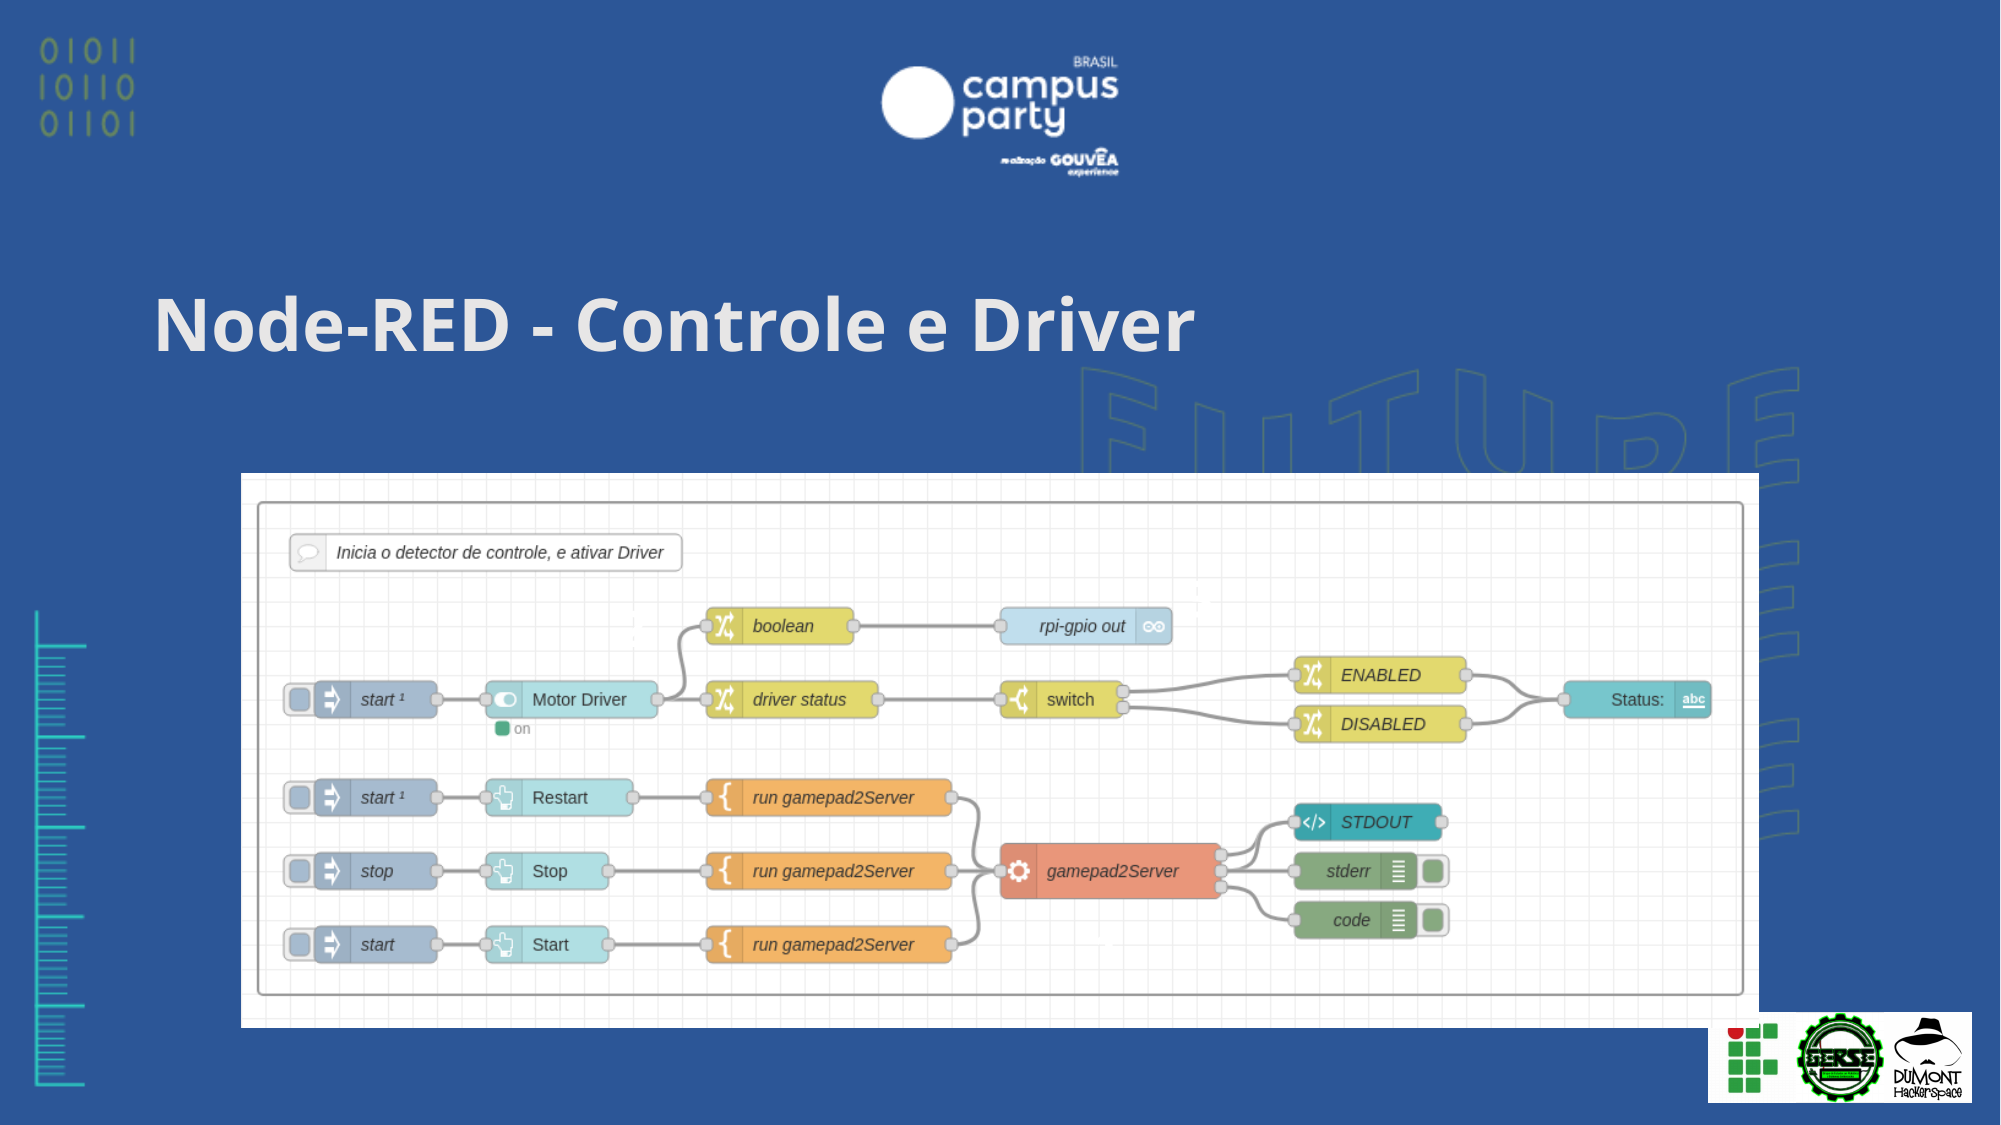

# Node-RED - Controle e Driver
3
2
1